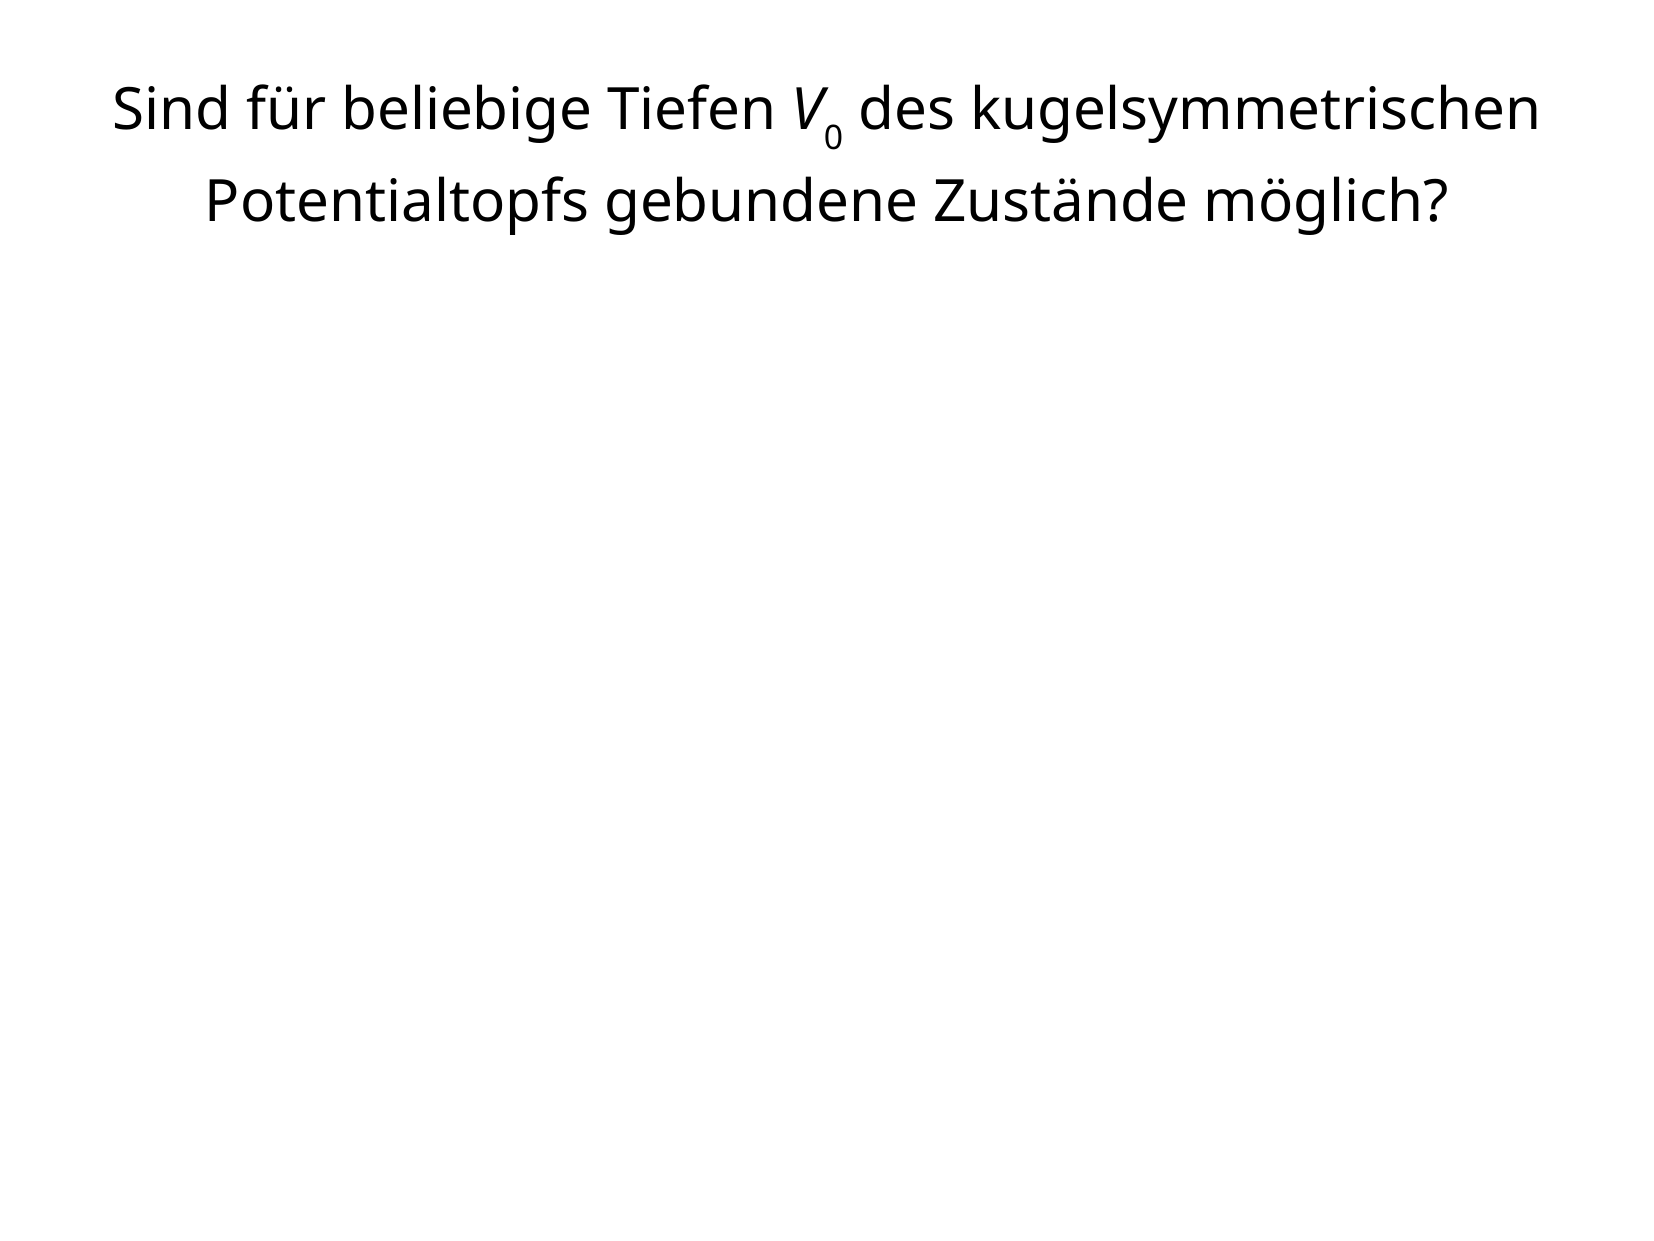

# Sind für beliebige Tiefen V0 des kugelsymmetrischen Potentialtopfs gebundene Zustände möglich?